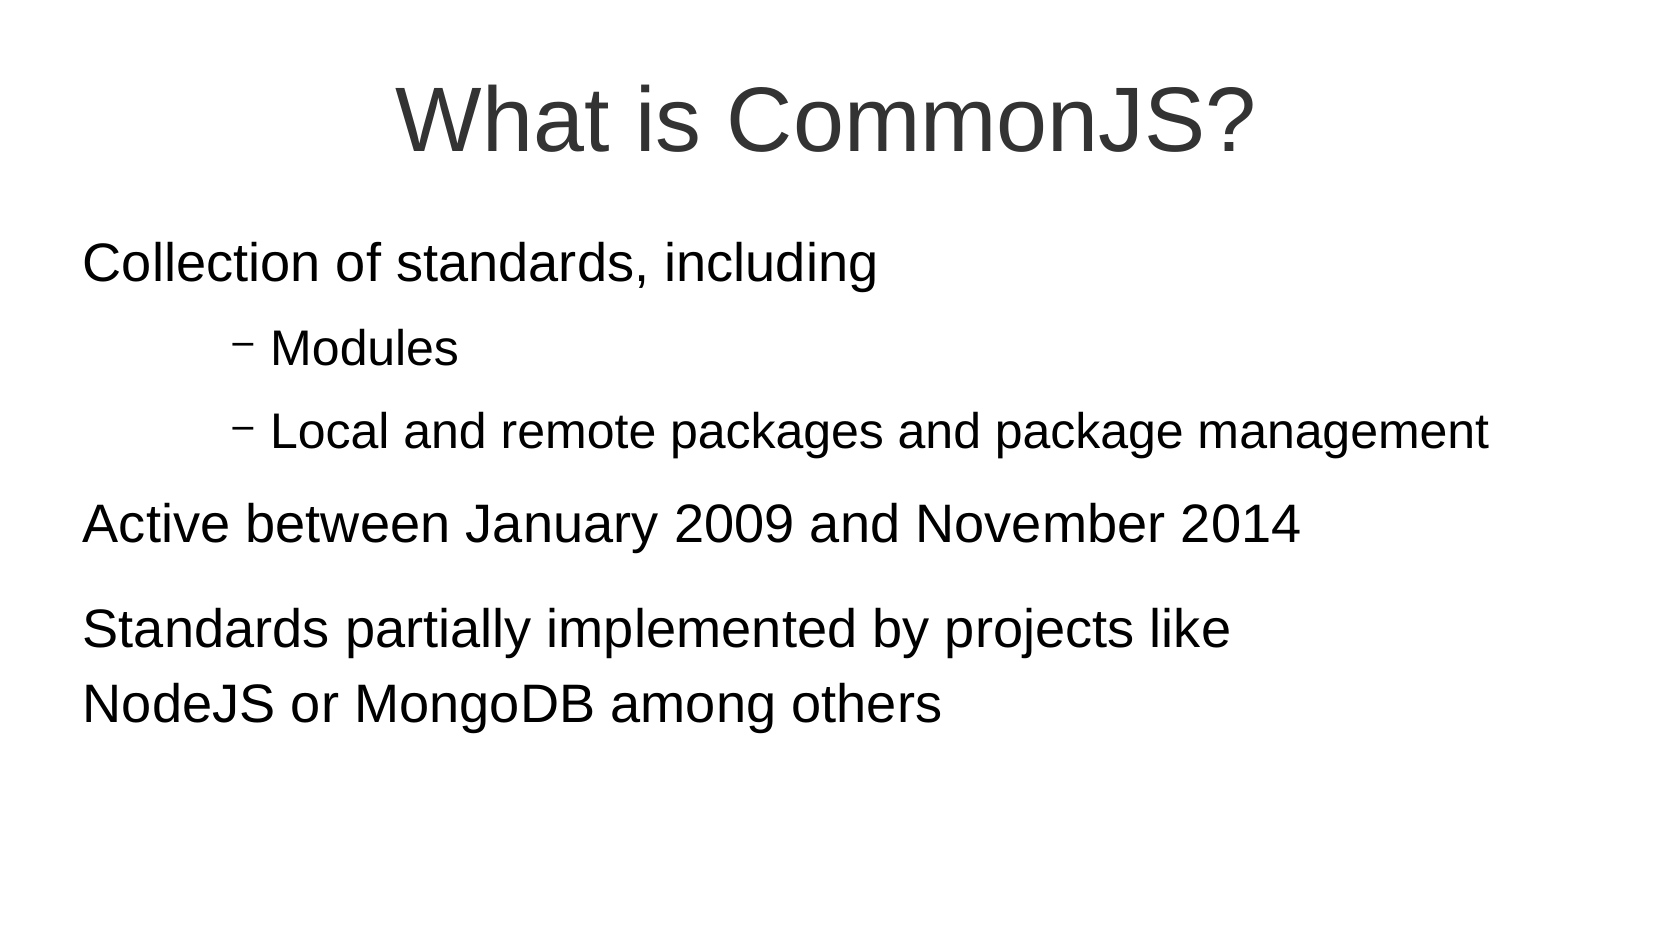

What is CommonJS?
# Collection of standards, including
Modules
Local and remote packages and package management
Active between January 2009 and November 2014
Standards partially implemented by projects like
NodeJS or MongoDB among others